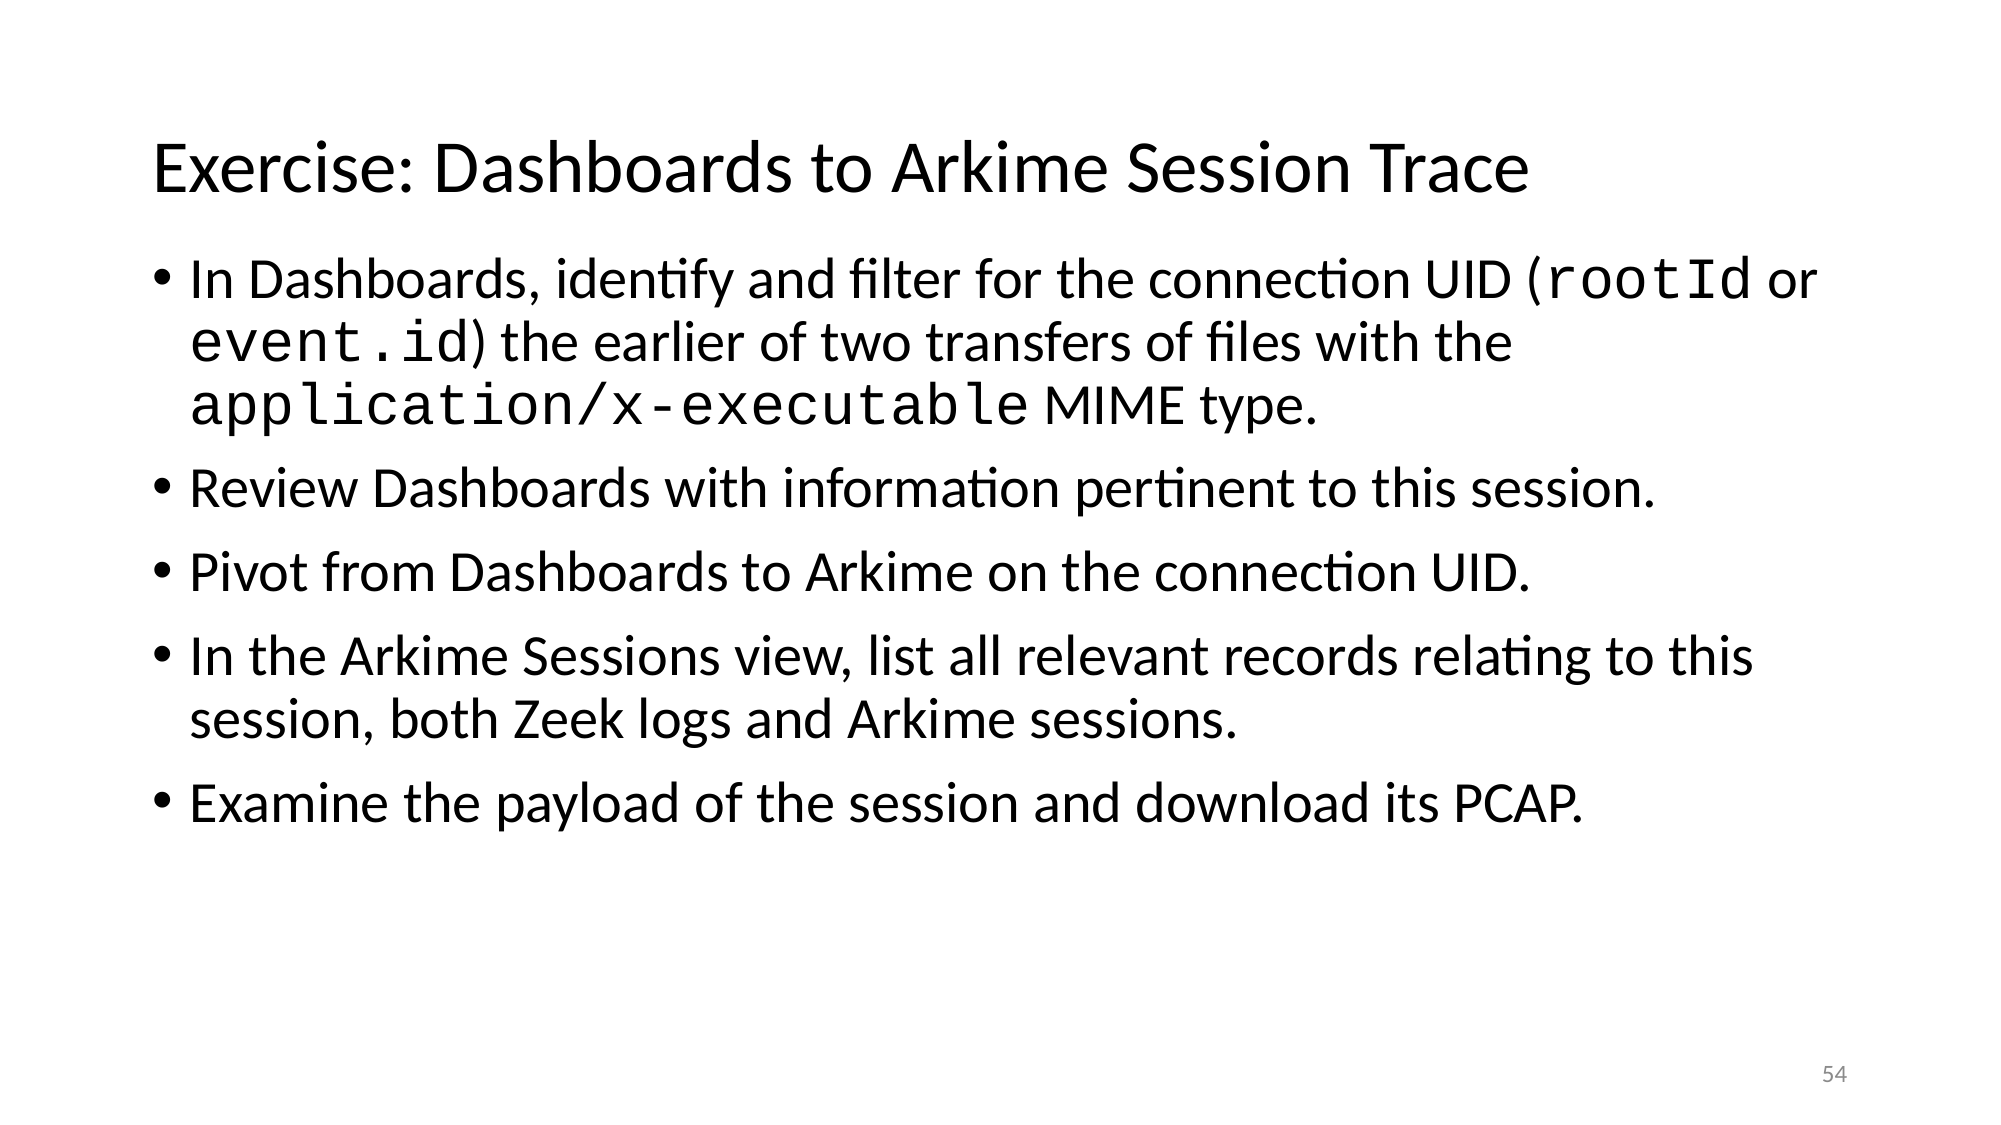

# Exercise: Dashboards to Arkime Session Trace
In Dashboards, identify and filter for the connection UID (rootId or event.id) the earlier of two transfers of files with the application/x-executable MIME type.
Review Dashboards with information pertinent to this session.
Pivot from Dashboards to Arkime on the connection UID.
In the Arkime Sessions view, list all relevant records relating to this session, both Zeek logs and Arkime sessions.
Examine the payload of the session and download its PCAP.